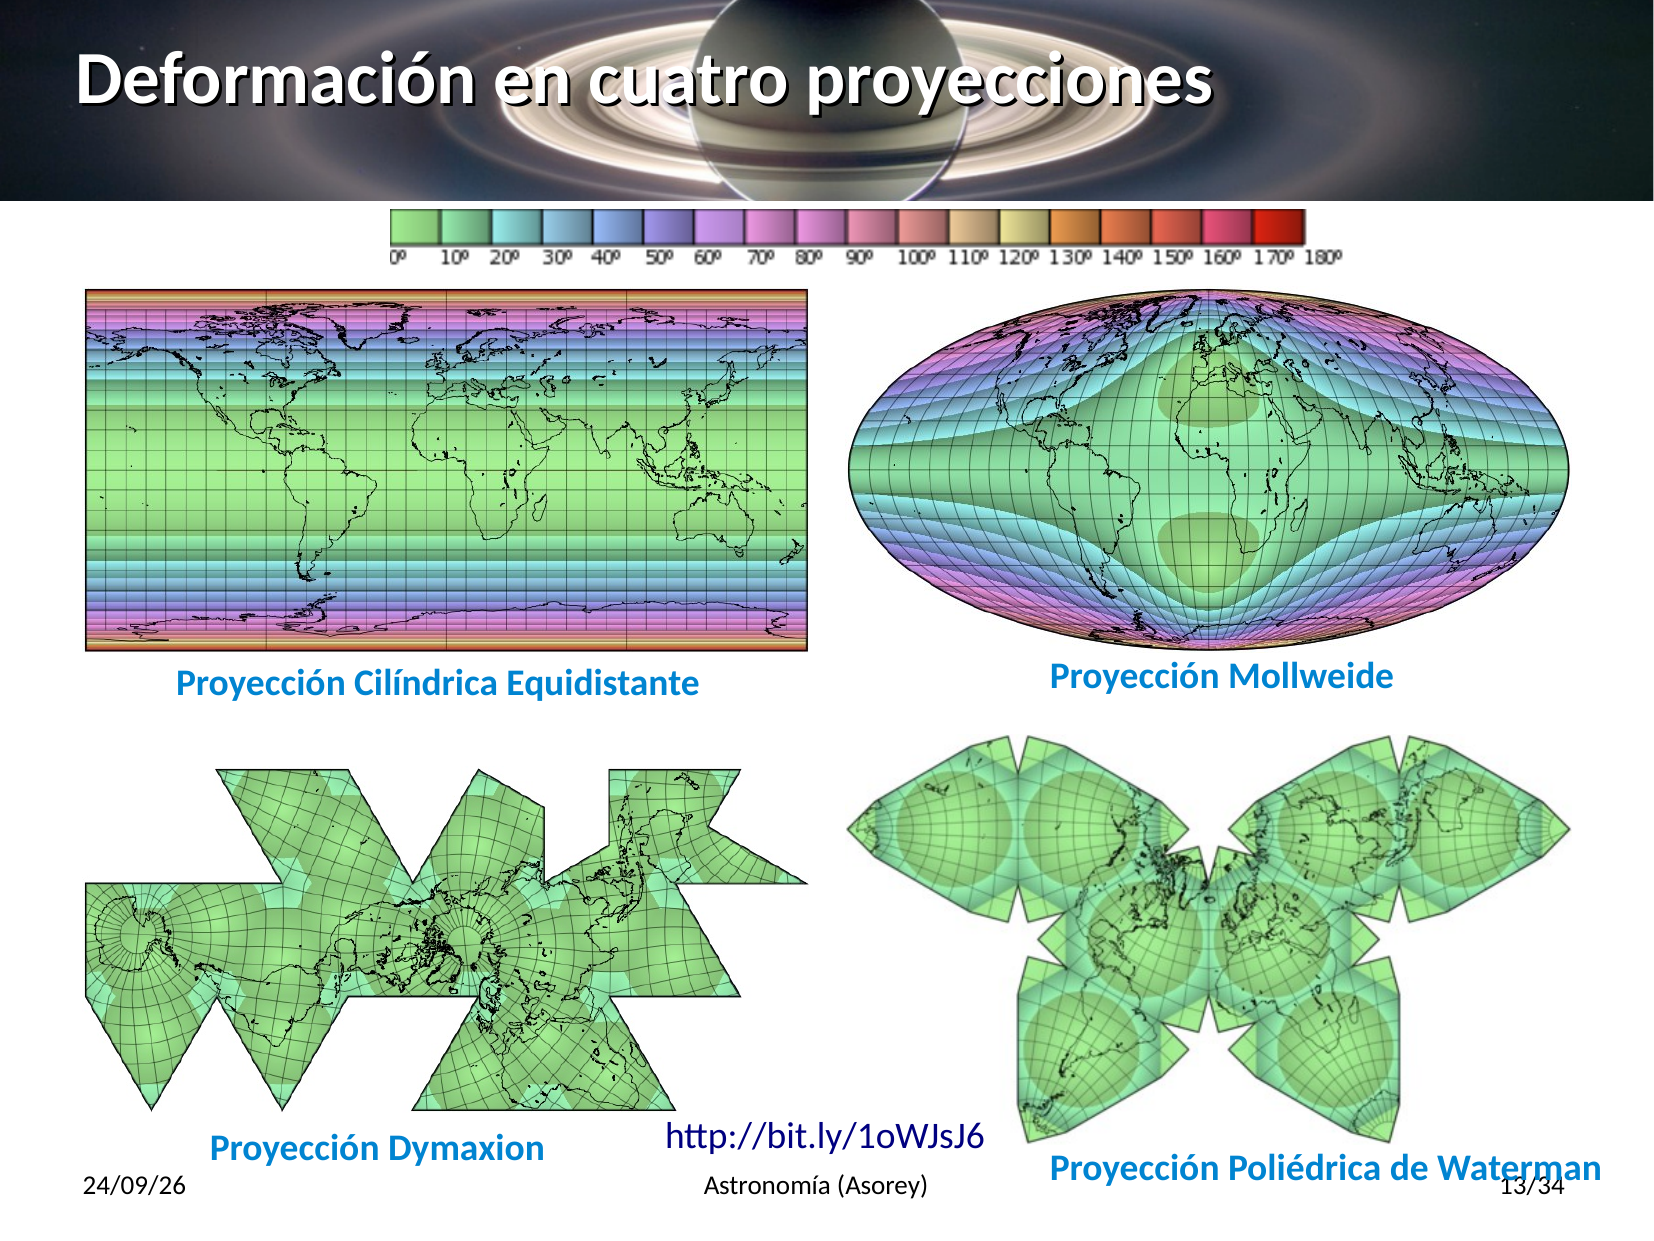

# Deformación en cuatro proyecciones
Proyección Mollweide
Proyección Cilíndrica Equidistante
http://bit.ly/1oWJsJ6
Proyección Dymaxion
Proyección Poliédrica de Waterman
Astronomía (Asorey)
13